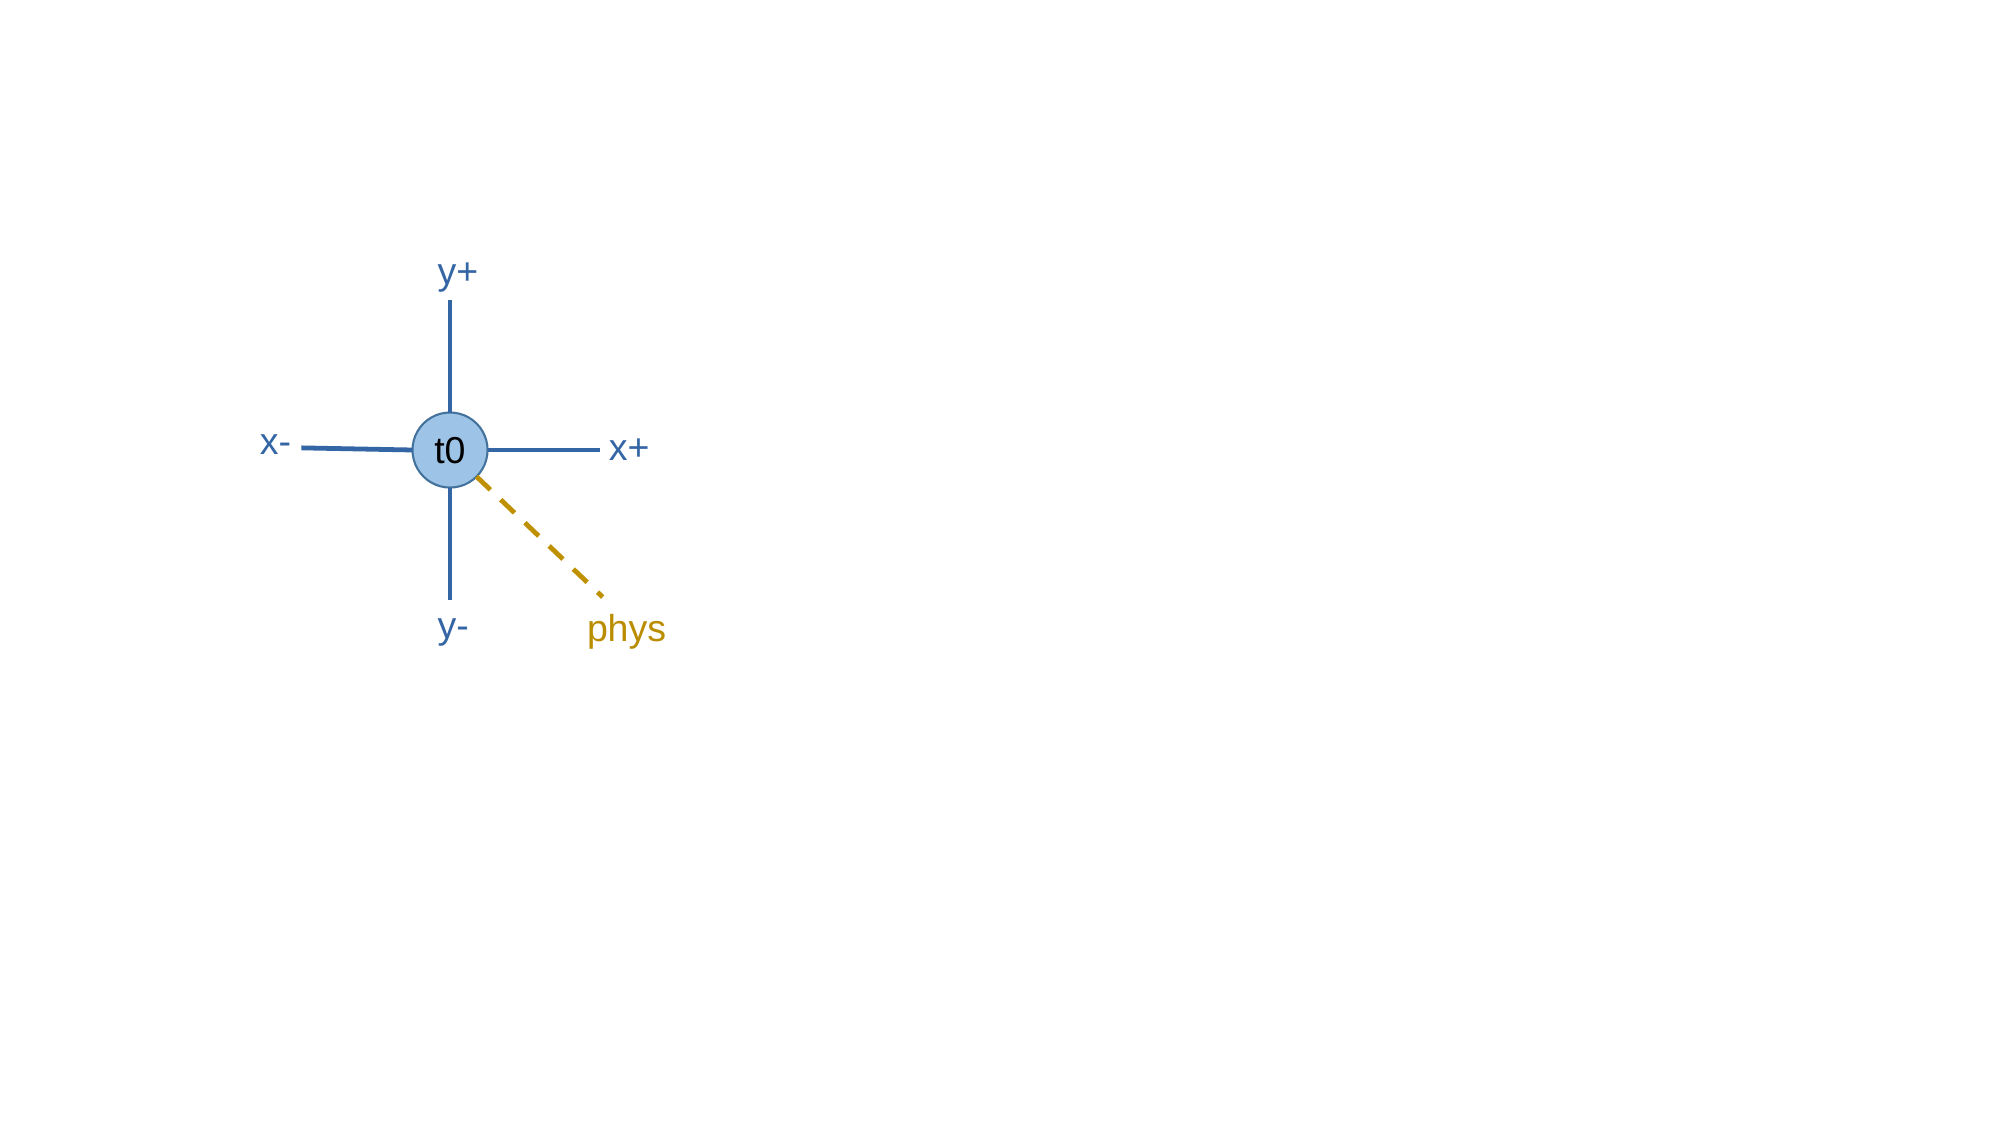

y+
x-
t0
x+
A
y-
phys